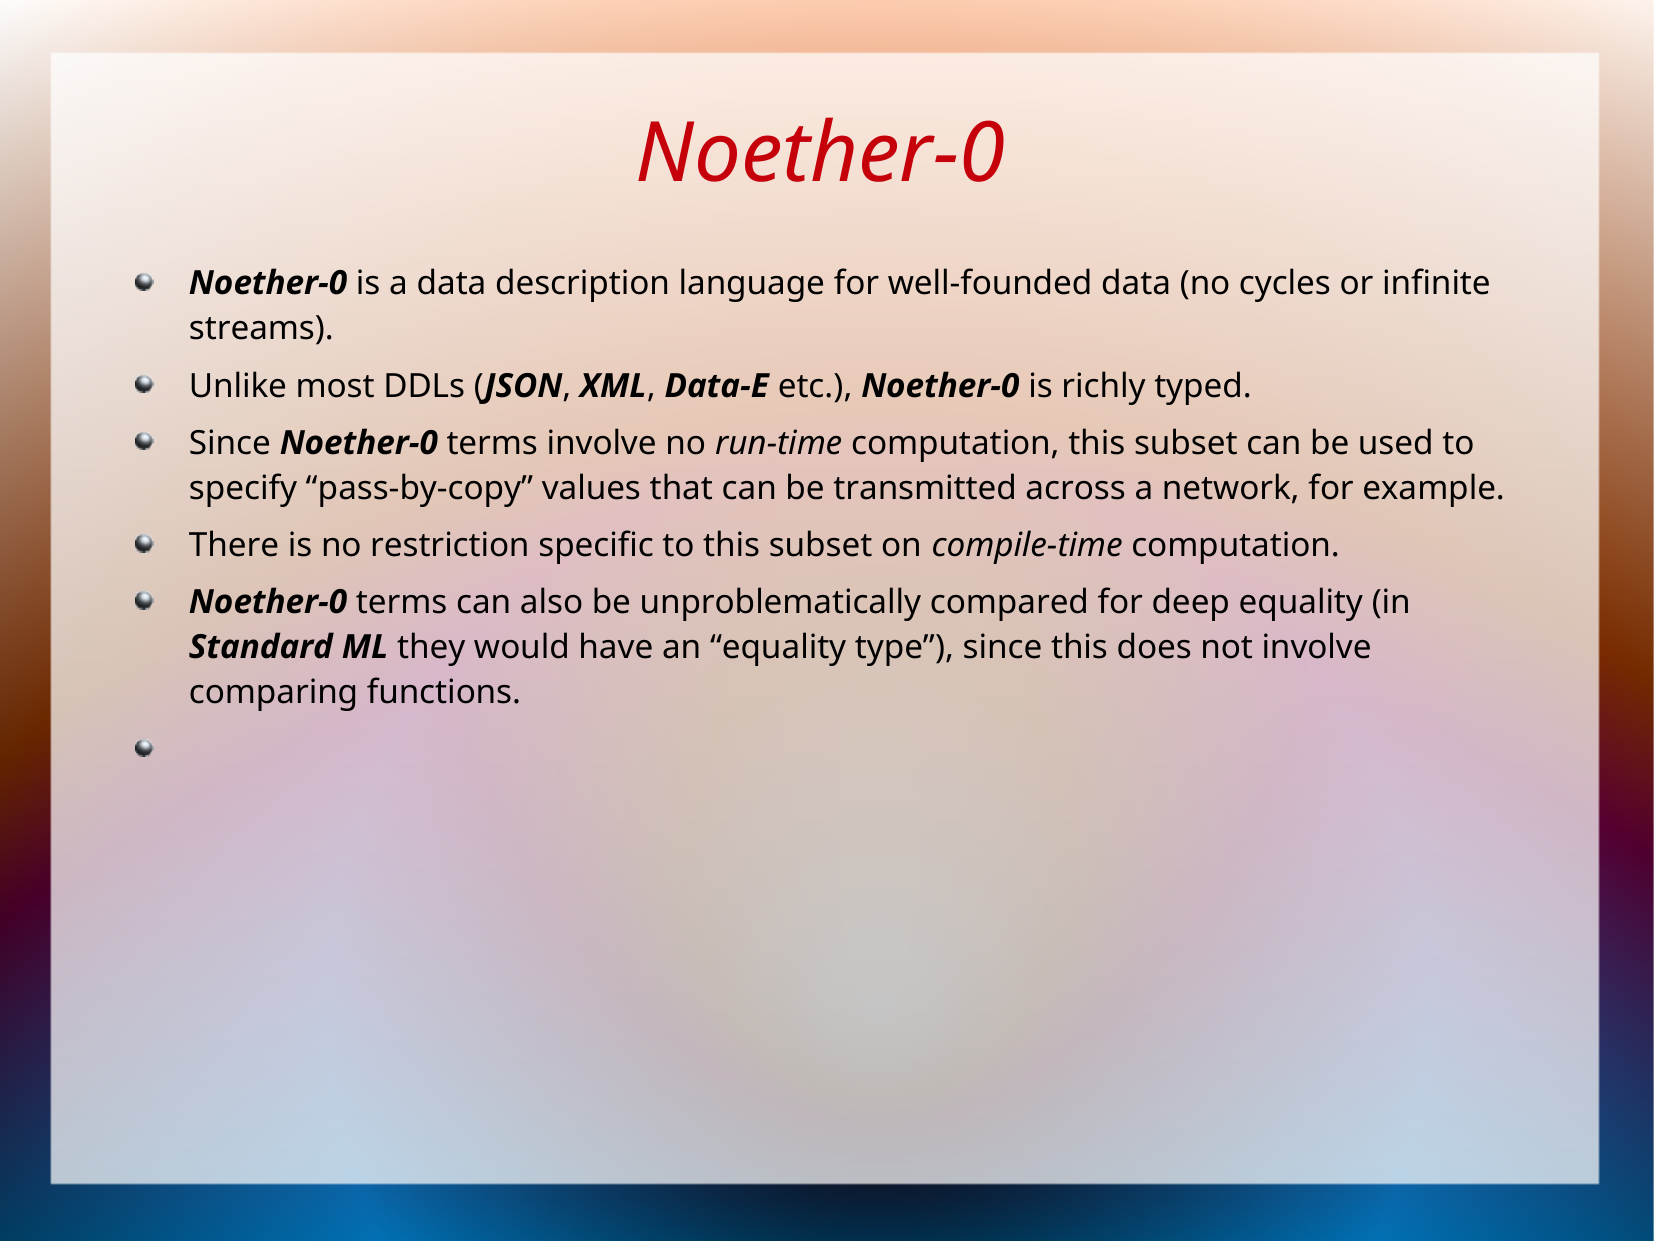

# Noether-0
Noether-0 is a data description language for well-founded data (no cycles or infinite streams).
Unlike most DDLs (JSON, XML, Data-E etc.), Noether-0 is richly typed.
Since Noether-0 terms involve no run-time computation, this subset can be used to specify “pass-by-copy” values that can be transmitted across a network, for example.
There is no restriction specific to this subset on compile-time computation.
Noether-0 terms can also be unproblematically compared for deep equality (in Standard ML they would have an “equality type”), since this does not involve comparing functions.